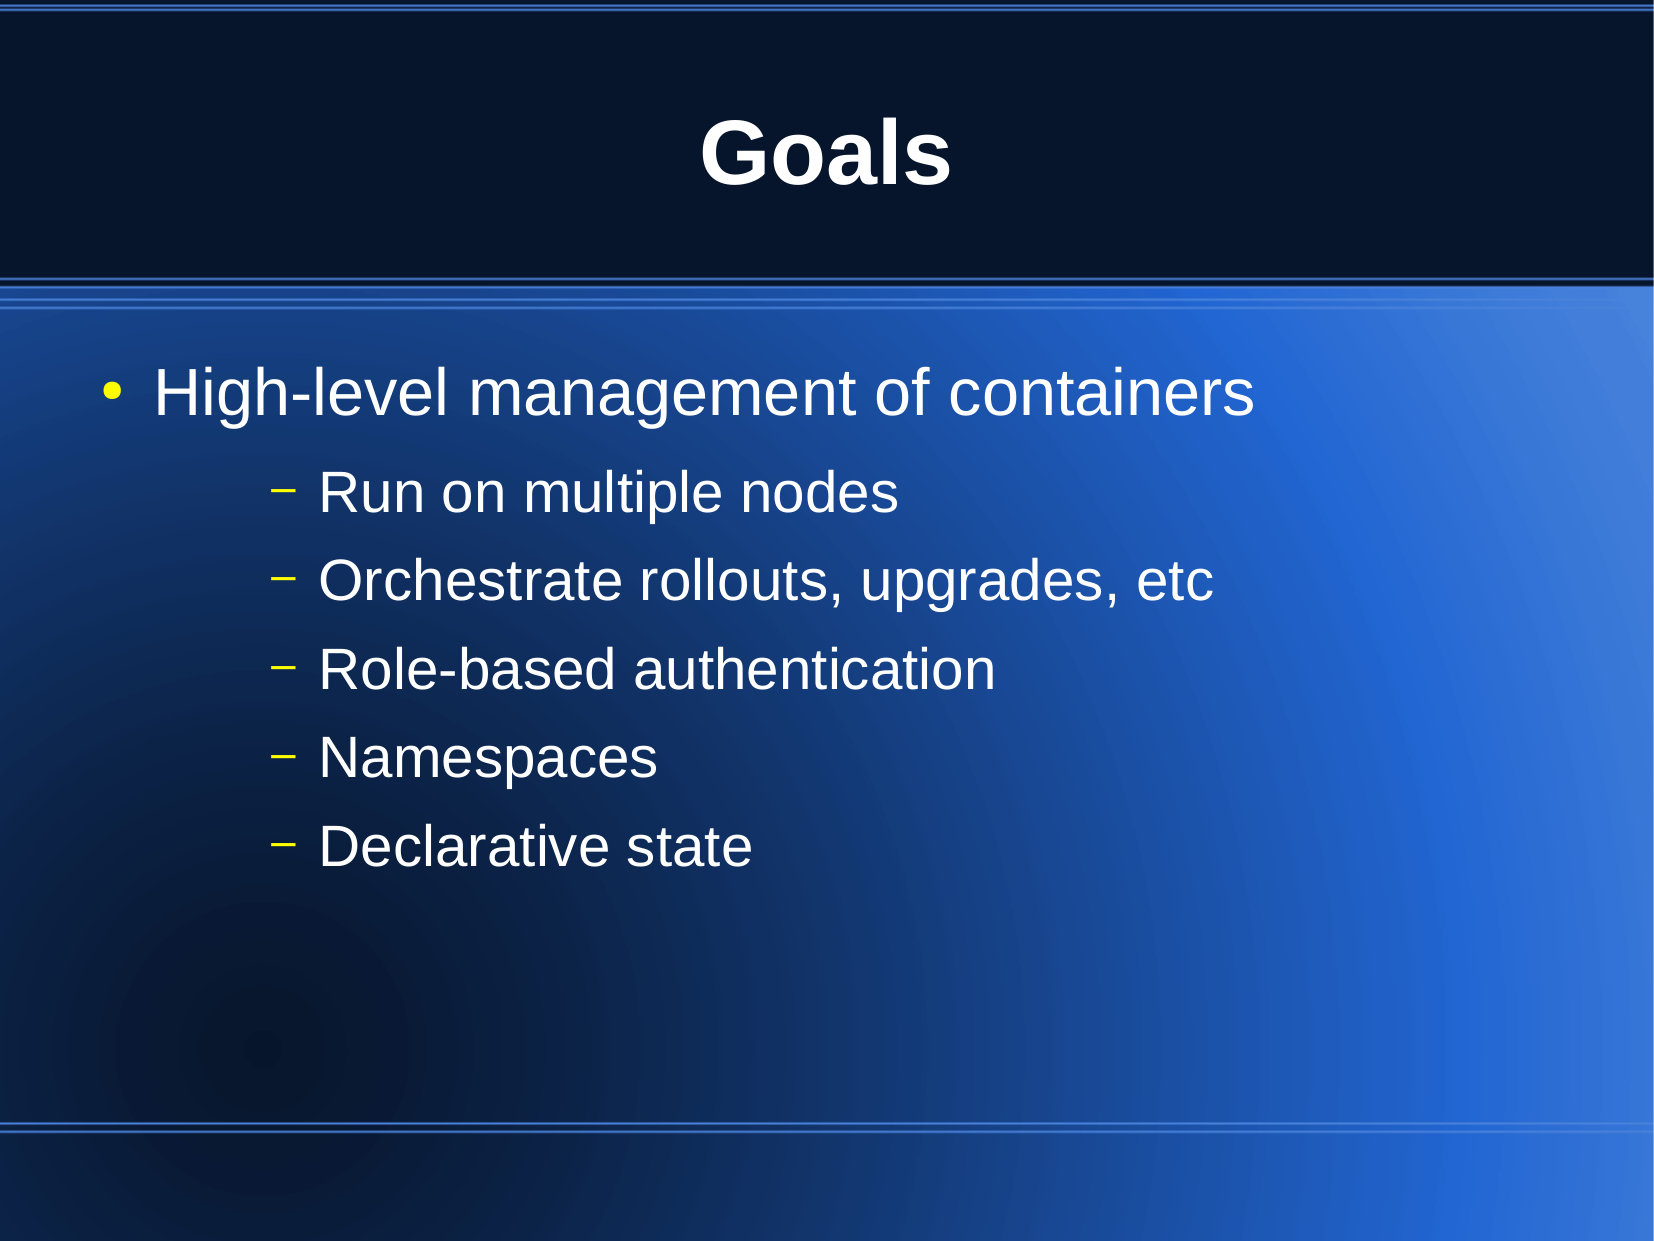

# Goals
High-level management of containers
Run on multiple nodes
Orchestrate rollouts, upgrades, etc
Role-based authentication
Namespaces
Declarative state